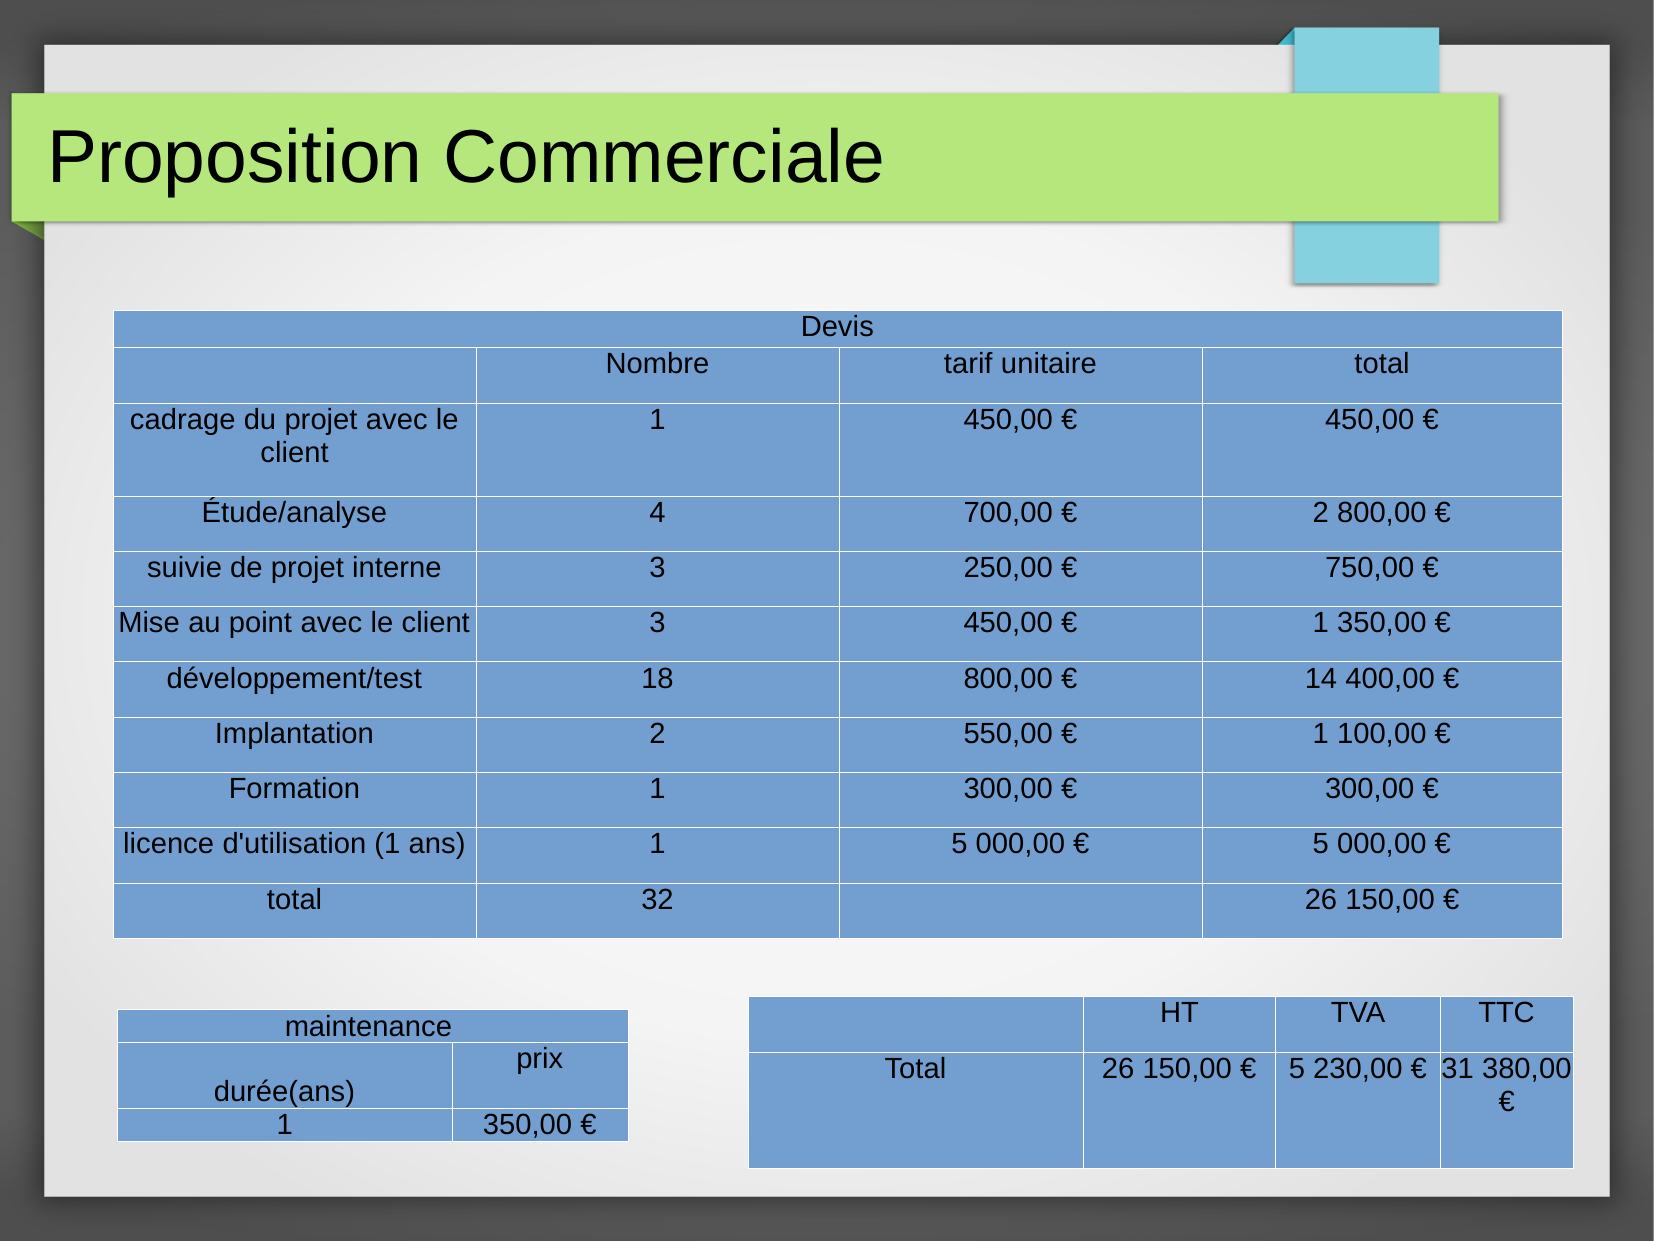

# Proposition Commerciale
| Devis | | | |
| --- | --- | --- | --- |
| | Nombre | tarif unitaire | total |
| cadrage du projet avec le client | 1 | 450,00 € | 450,00 € |
| Étude/analyse | 4 | 700,00 € | 2 800,00 € |
| suivie de projet interne | 3 | 250,00 € | 750,00 € |
| Mise au point avec le client | 3 | 450,00 € | 1 350,00 € |
| développement/test | 18 | 800,00 € | 14 400,00 € |
| Implantation | 2 | 550,00 € | 1 100,00 € |
| Formation | 1 | 300,00 € | 300,00 € |
| licence d'utilisation (1 ans) | 1 | 5 000,00 € | 5 000,00 € |
| total | 32 | | 26 150,00 € |
| | HT | TVA | TTC |
| --- | --- | --- | --- |
| Total | 26 150,00 € | 5 230,00 € | 31 380,00 € |
| maintenance | |
| --- | --- |
| durée(ans) | prix |
| 1 | 350,00 € |